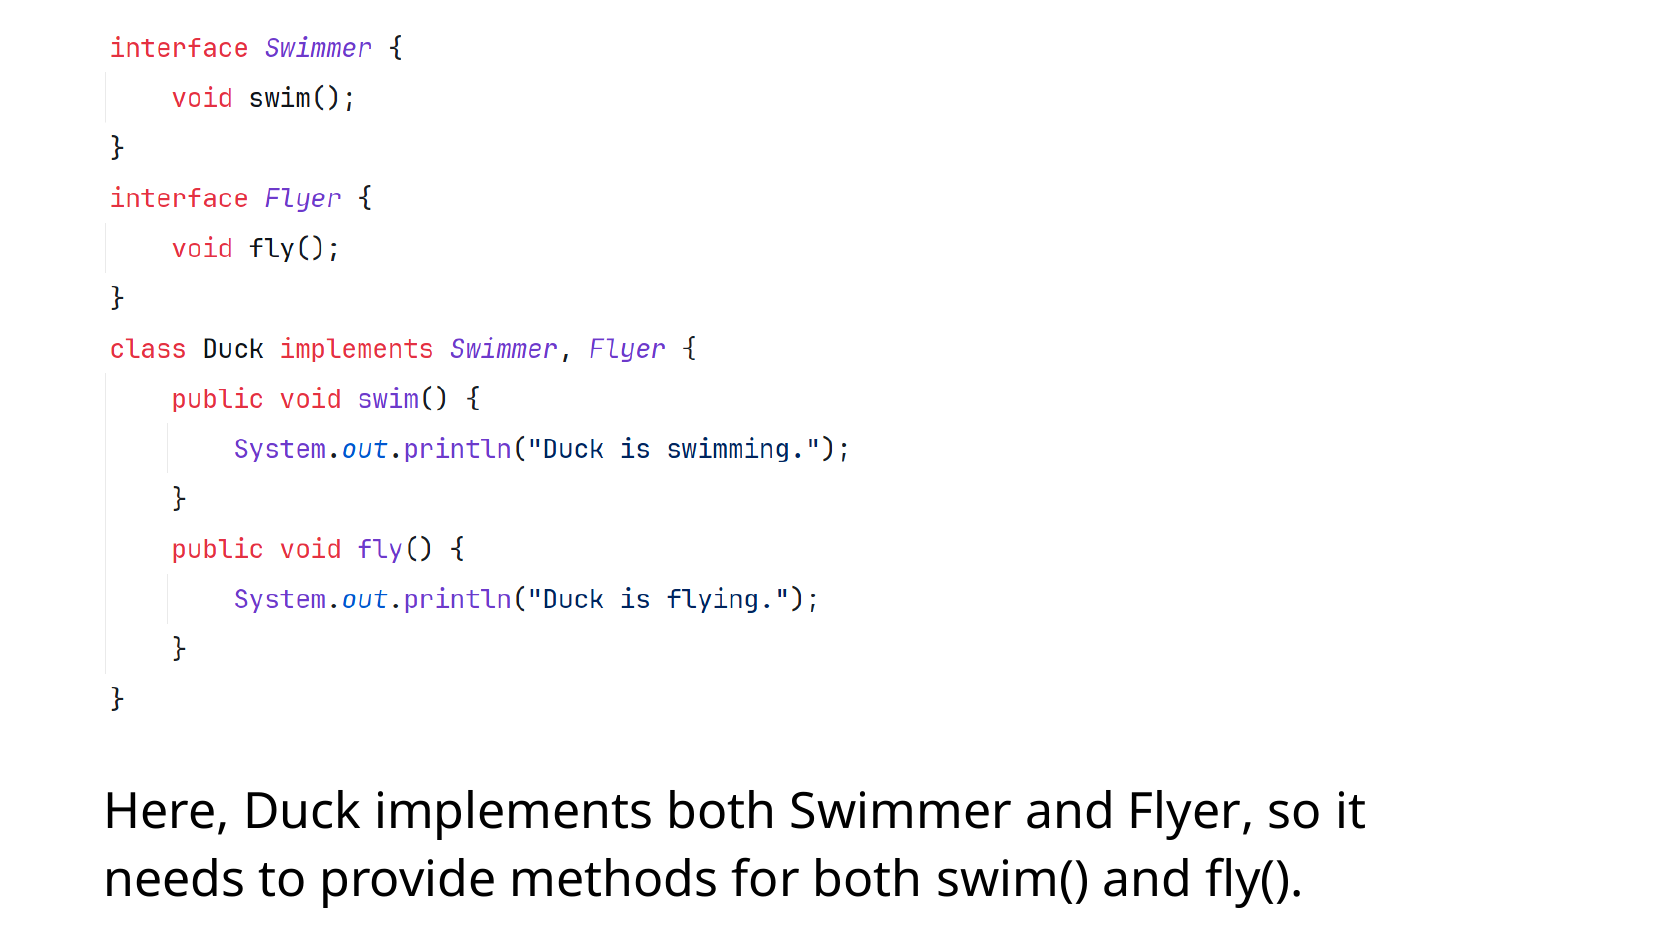

Here, Duck implements both Swimmer and Flyer, so it needs to provide methods for both swim() and fly().